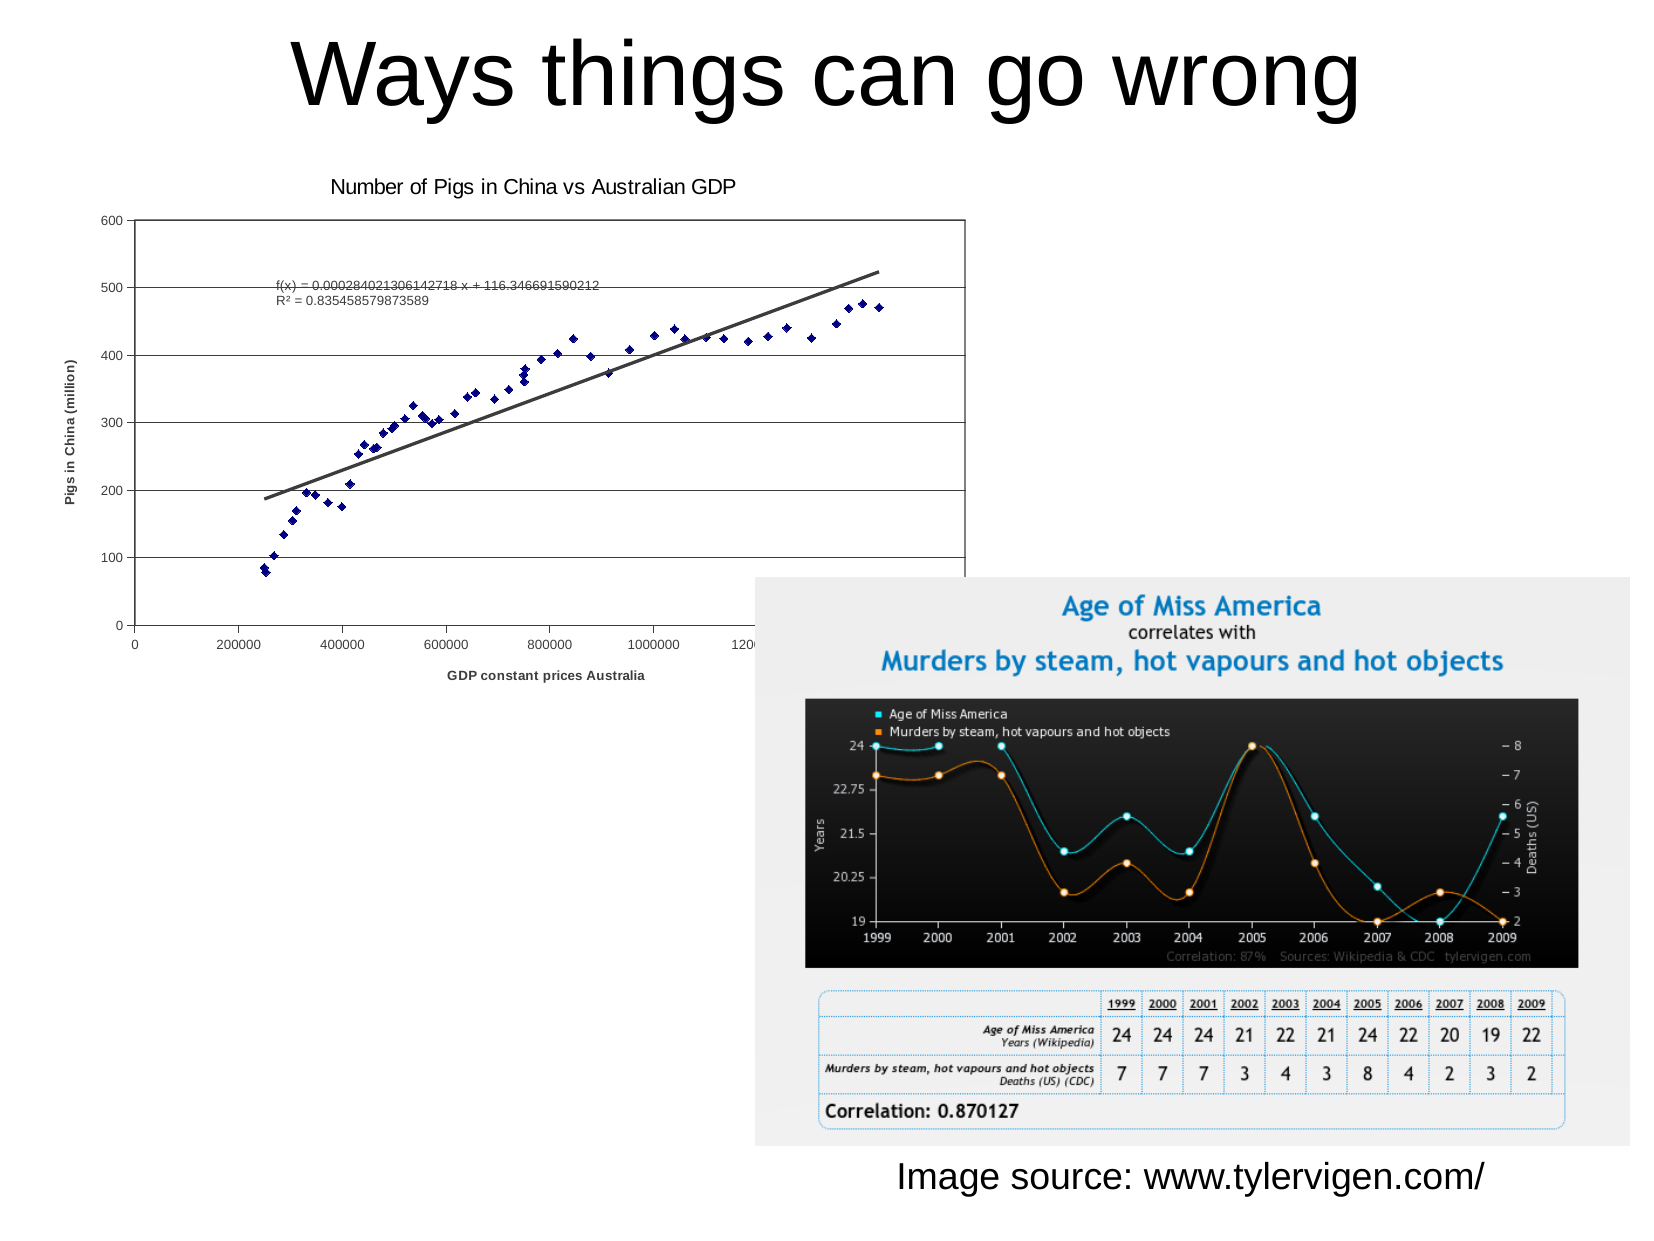

# Ways things can go wrong
### Chart: Number of Pigs in China vs Australian GDP
| Category | |
|---|---|
Image source: www.tylervigen.com/